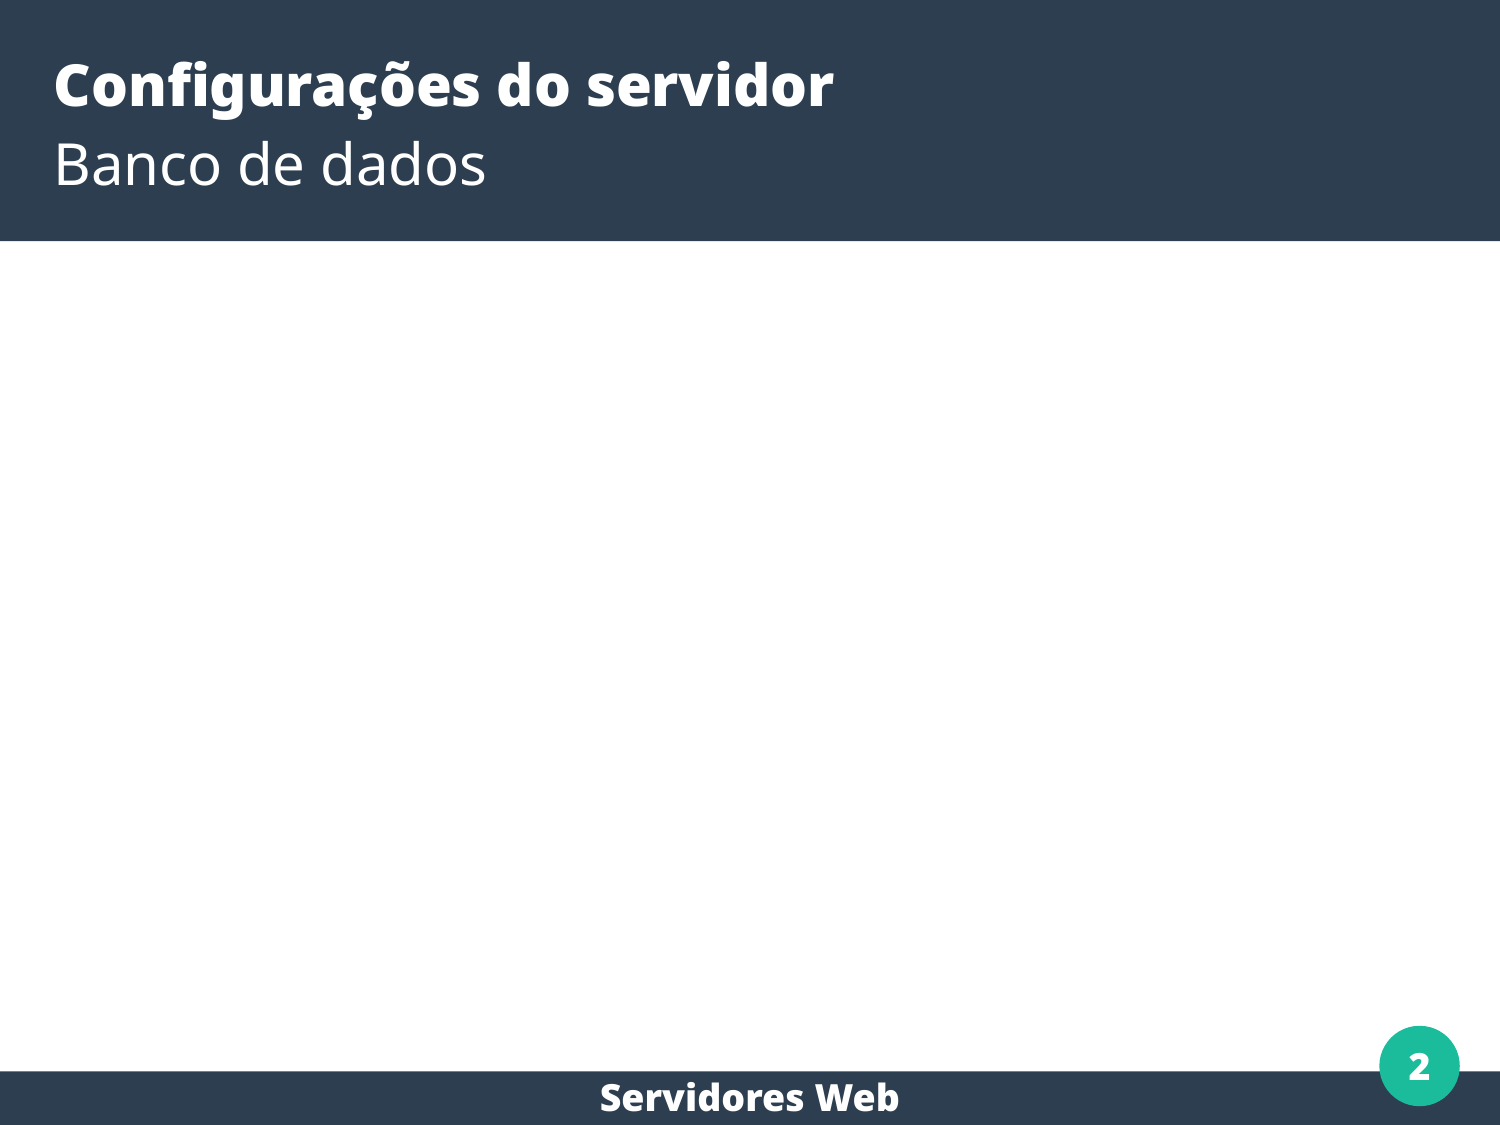

# Configurações do servidor Banco de dados
2
Servidores Web